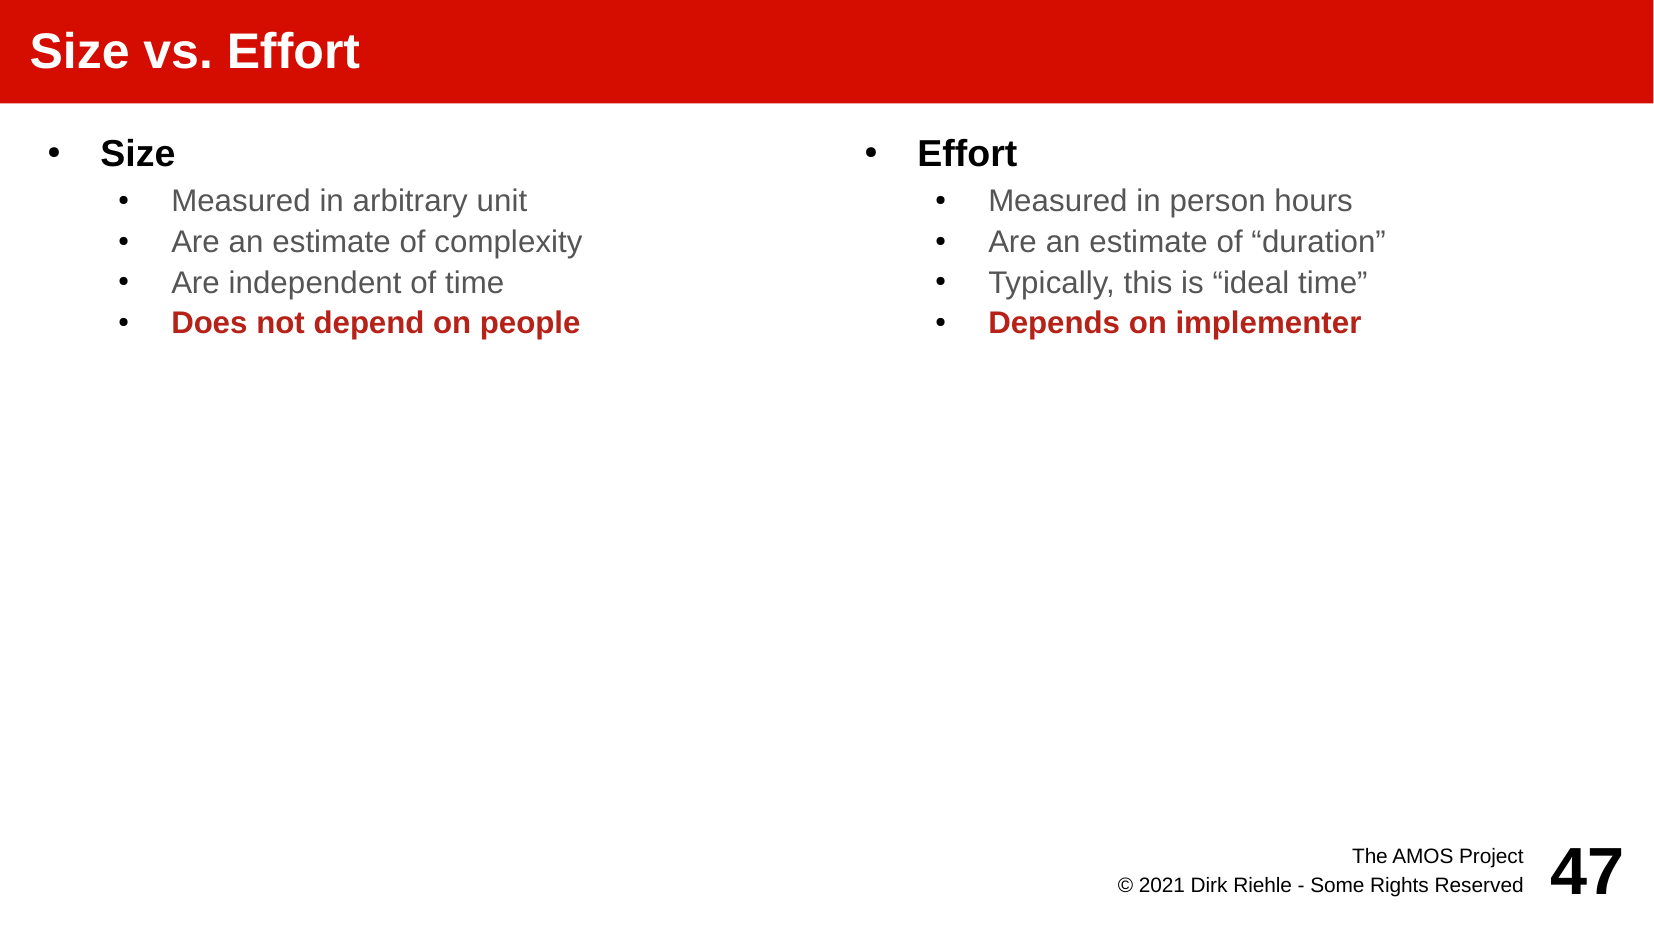

# Size vs. Effort
Size
Measured in arbitrary unit
Are an estimate of complexity
Are independent of time
Does not depend on people
Effort
Measured in person hours
Are an estimate of “duration”
Typically, this is “ideal time”
Depends on implementer
The AMOS Project
47
© 2021 Dirk Riehle - Some Rights Reserved